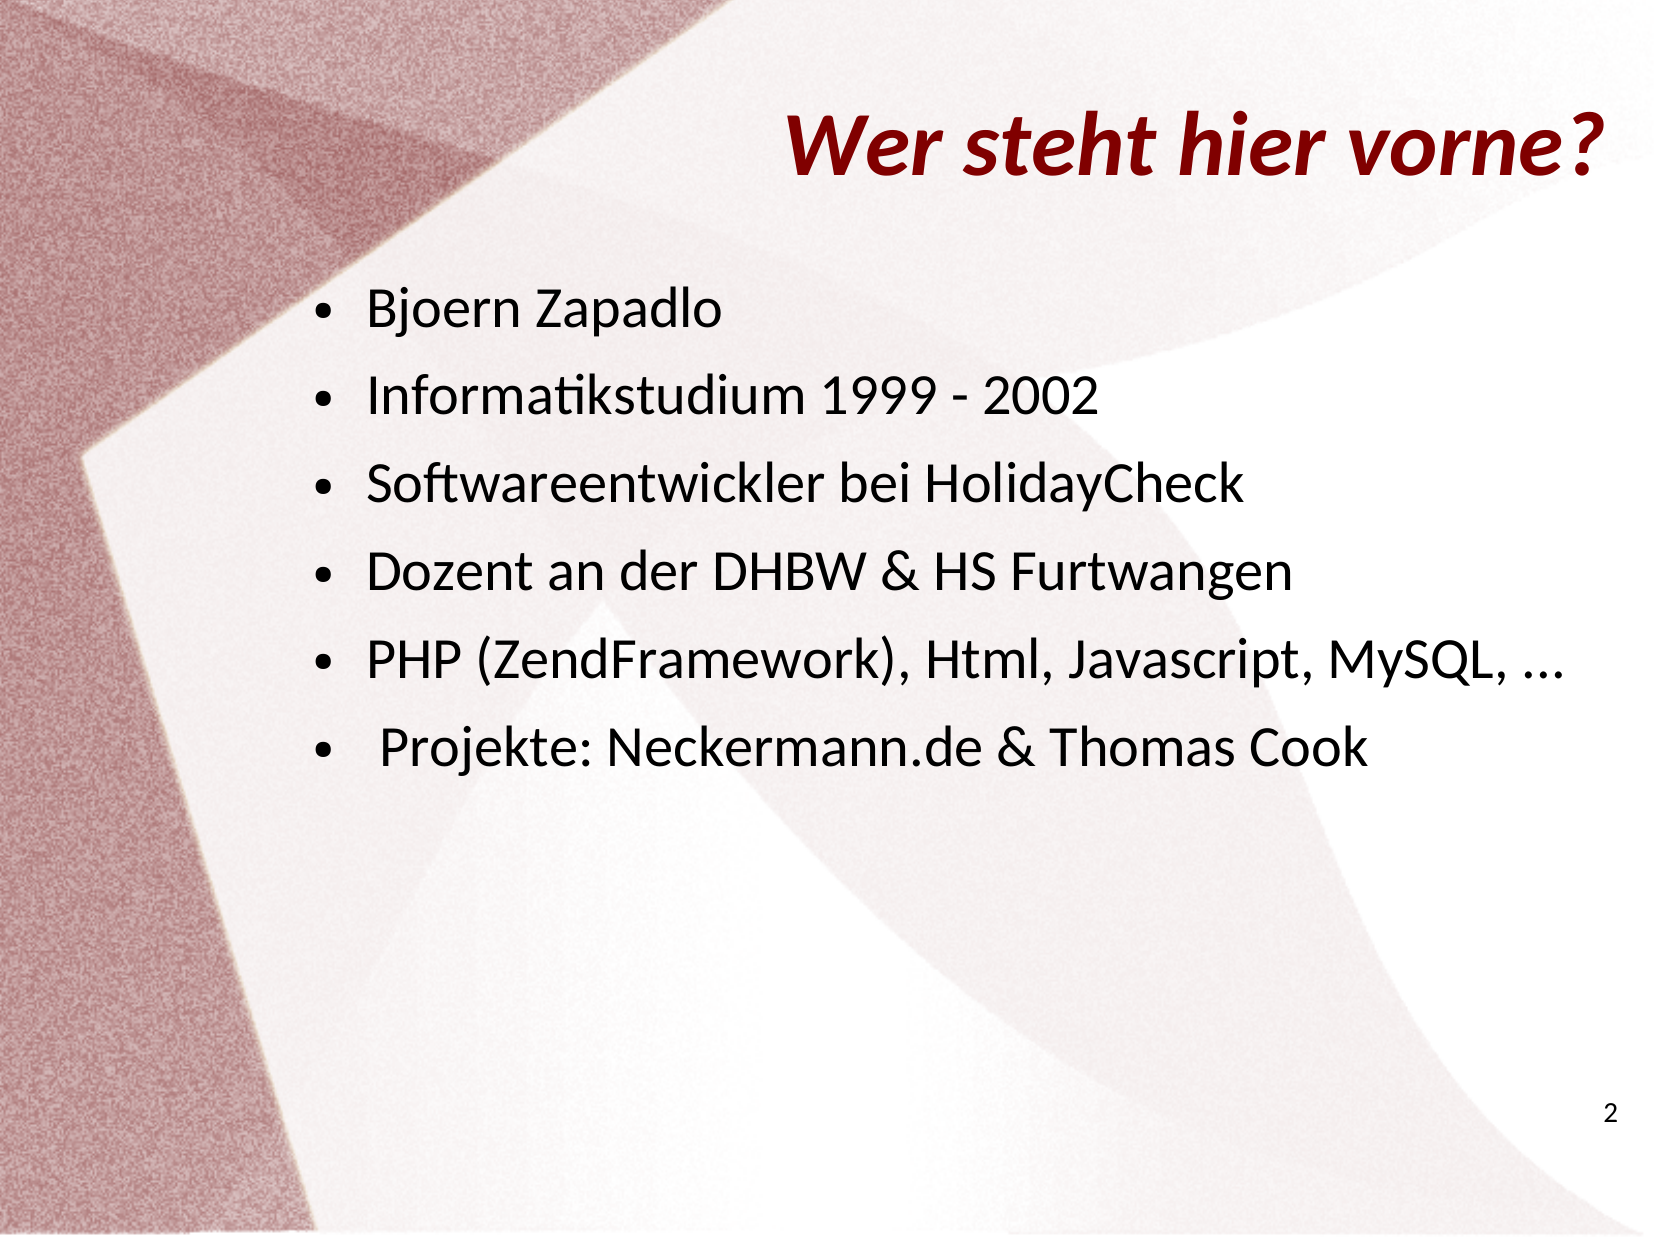

# Wer steht hier vorne?
Bjoern Zapadlo
Informatikstudium 1999 - 2002
Softwareentwickler bei HolidayCheck
Dozent an der DHBW & HS Furtwangen
PHP (ZendFramework), Html, Javascript, MySQL, ...
 Projekte: Neckermann.de & Thomas Cook
2